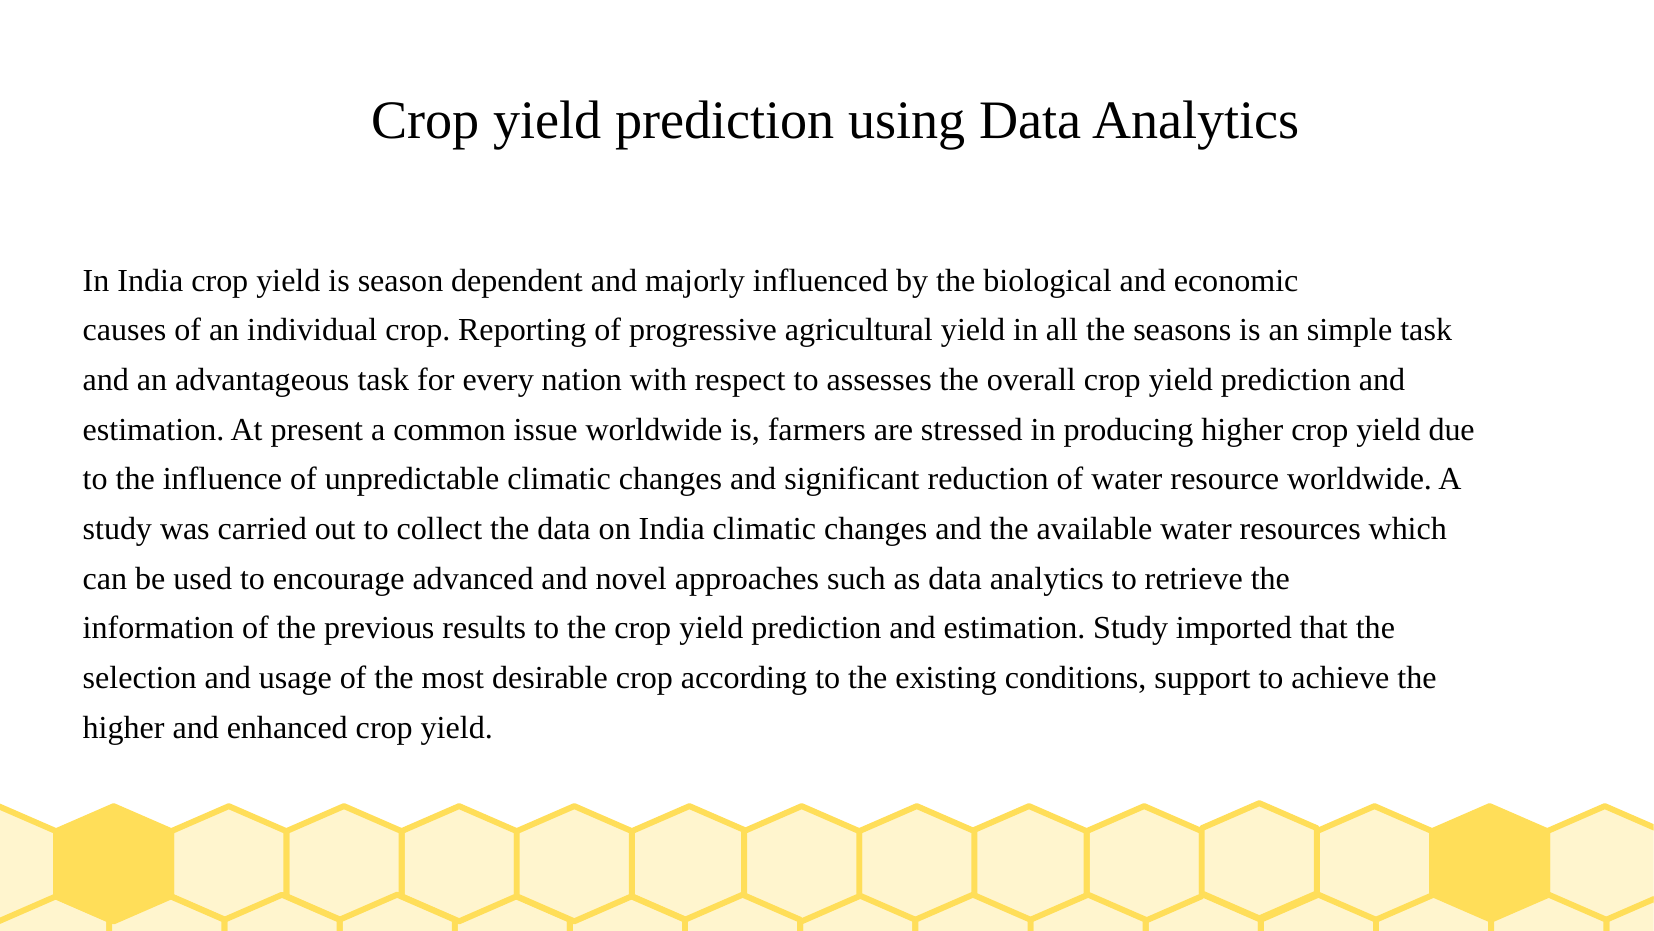

# Crop yield prediction using Data Analytics
In India crop yield is season dependent and majorly influenced by the biological and economic
causes of an individual crop. Reporting of progressive agricultural yield in all the seasons is an simple task
and an advantageous task for every nation with respect to assesses the overall crop yield prediction and
estimation. At present a common issue worldwide is, farmers are stressed in producing higher crop yield due
to the influence of unpredictable climatic changes and significant reduction of water resource worldwide. A
study was carried out to collect the data on India climatic changes and the available water resources which
can be used to encourage advanced and novel approaches such as data analytics to retrieve the
information of the previous results to the crop yield prediction and estimation. Study imported that the
selection and usage of the most desirable crop according to the existing conditions, support to achieve the
higher and enhanced crop yield.